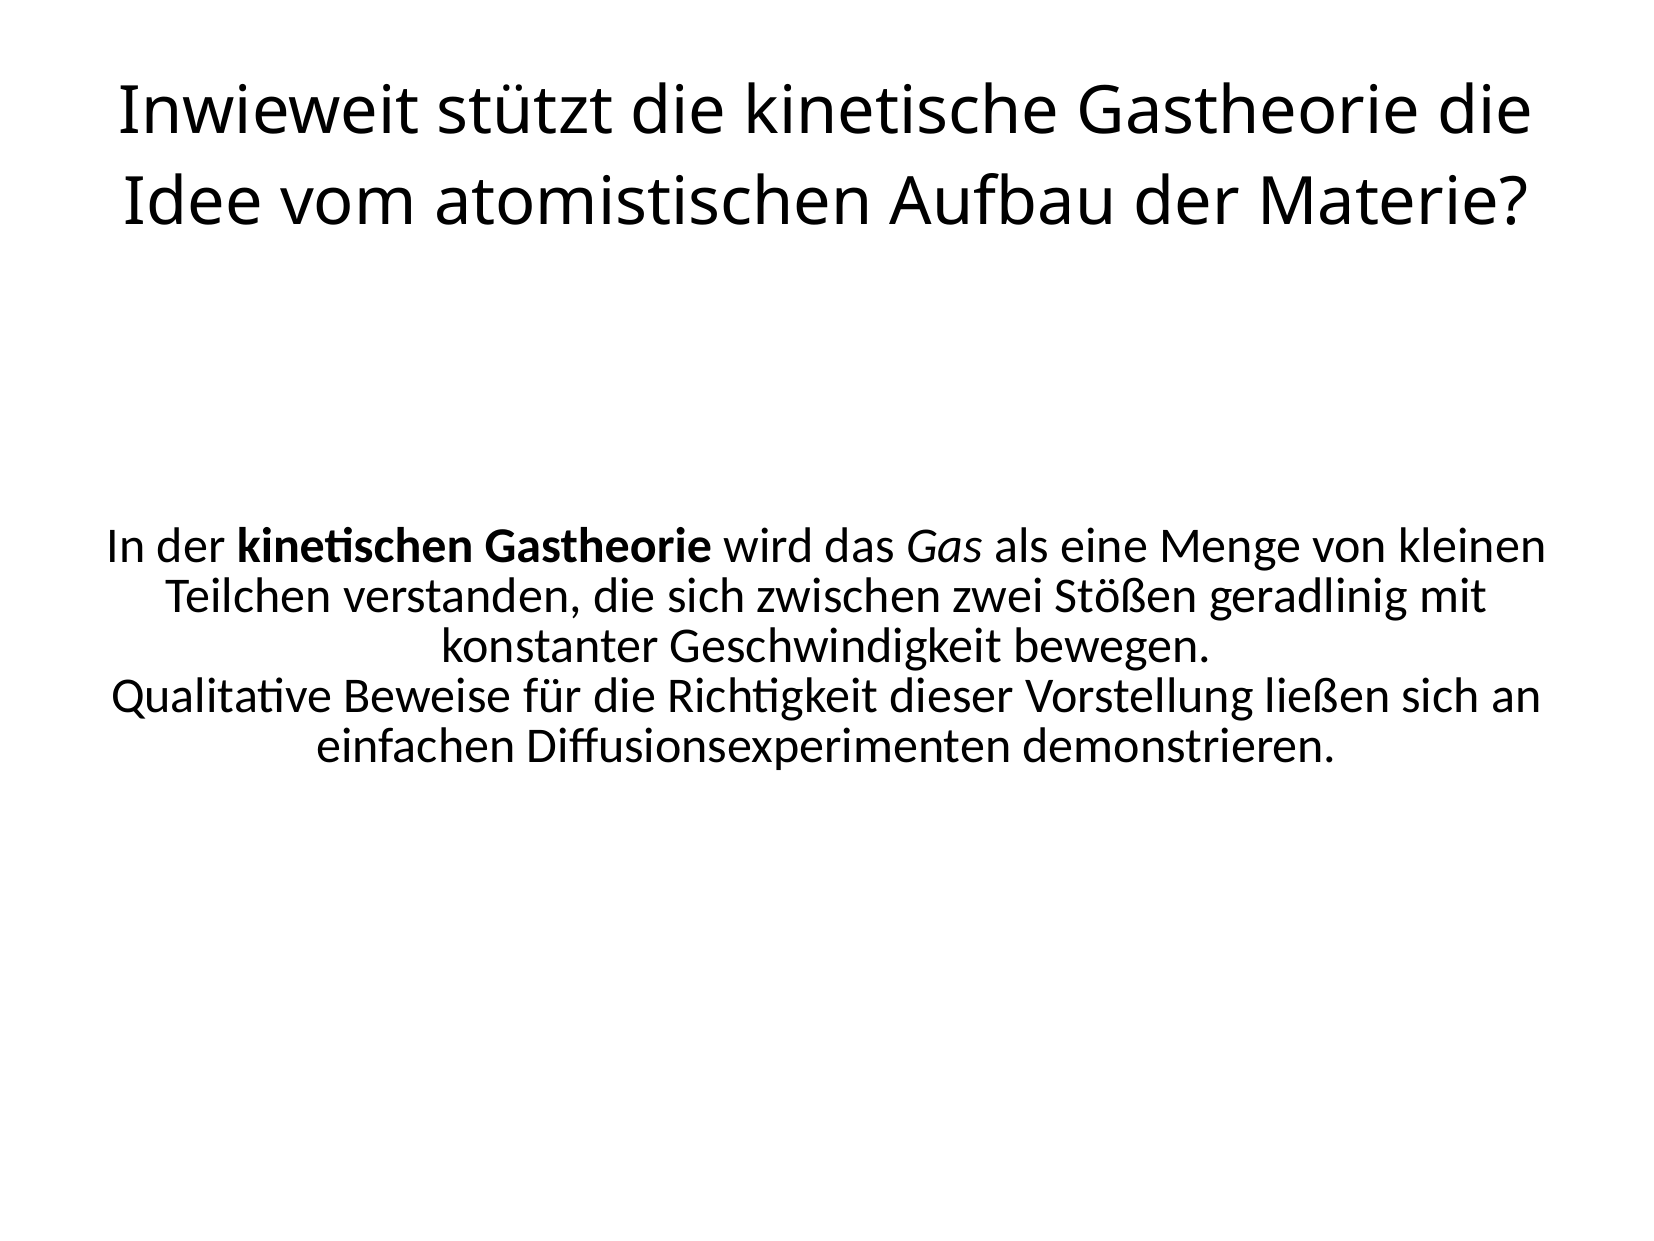

# Inwieweit stützt die kinetische Gastheorie die Idee vom atomistischen Aufbau der Materie?
In der kinetischen Gastheorie wird das Gas als eine Menge von kleinen Teilchen verstanden, die sich zwischen zwei Stößen geradlinig mit konstanter Geschwindigkeit bewegen.
Qualitative Beweise für die Richtigkeit dieser Vorstellung ließen sich an einfachen Diffusionsexperimenten demonstrieren.